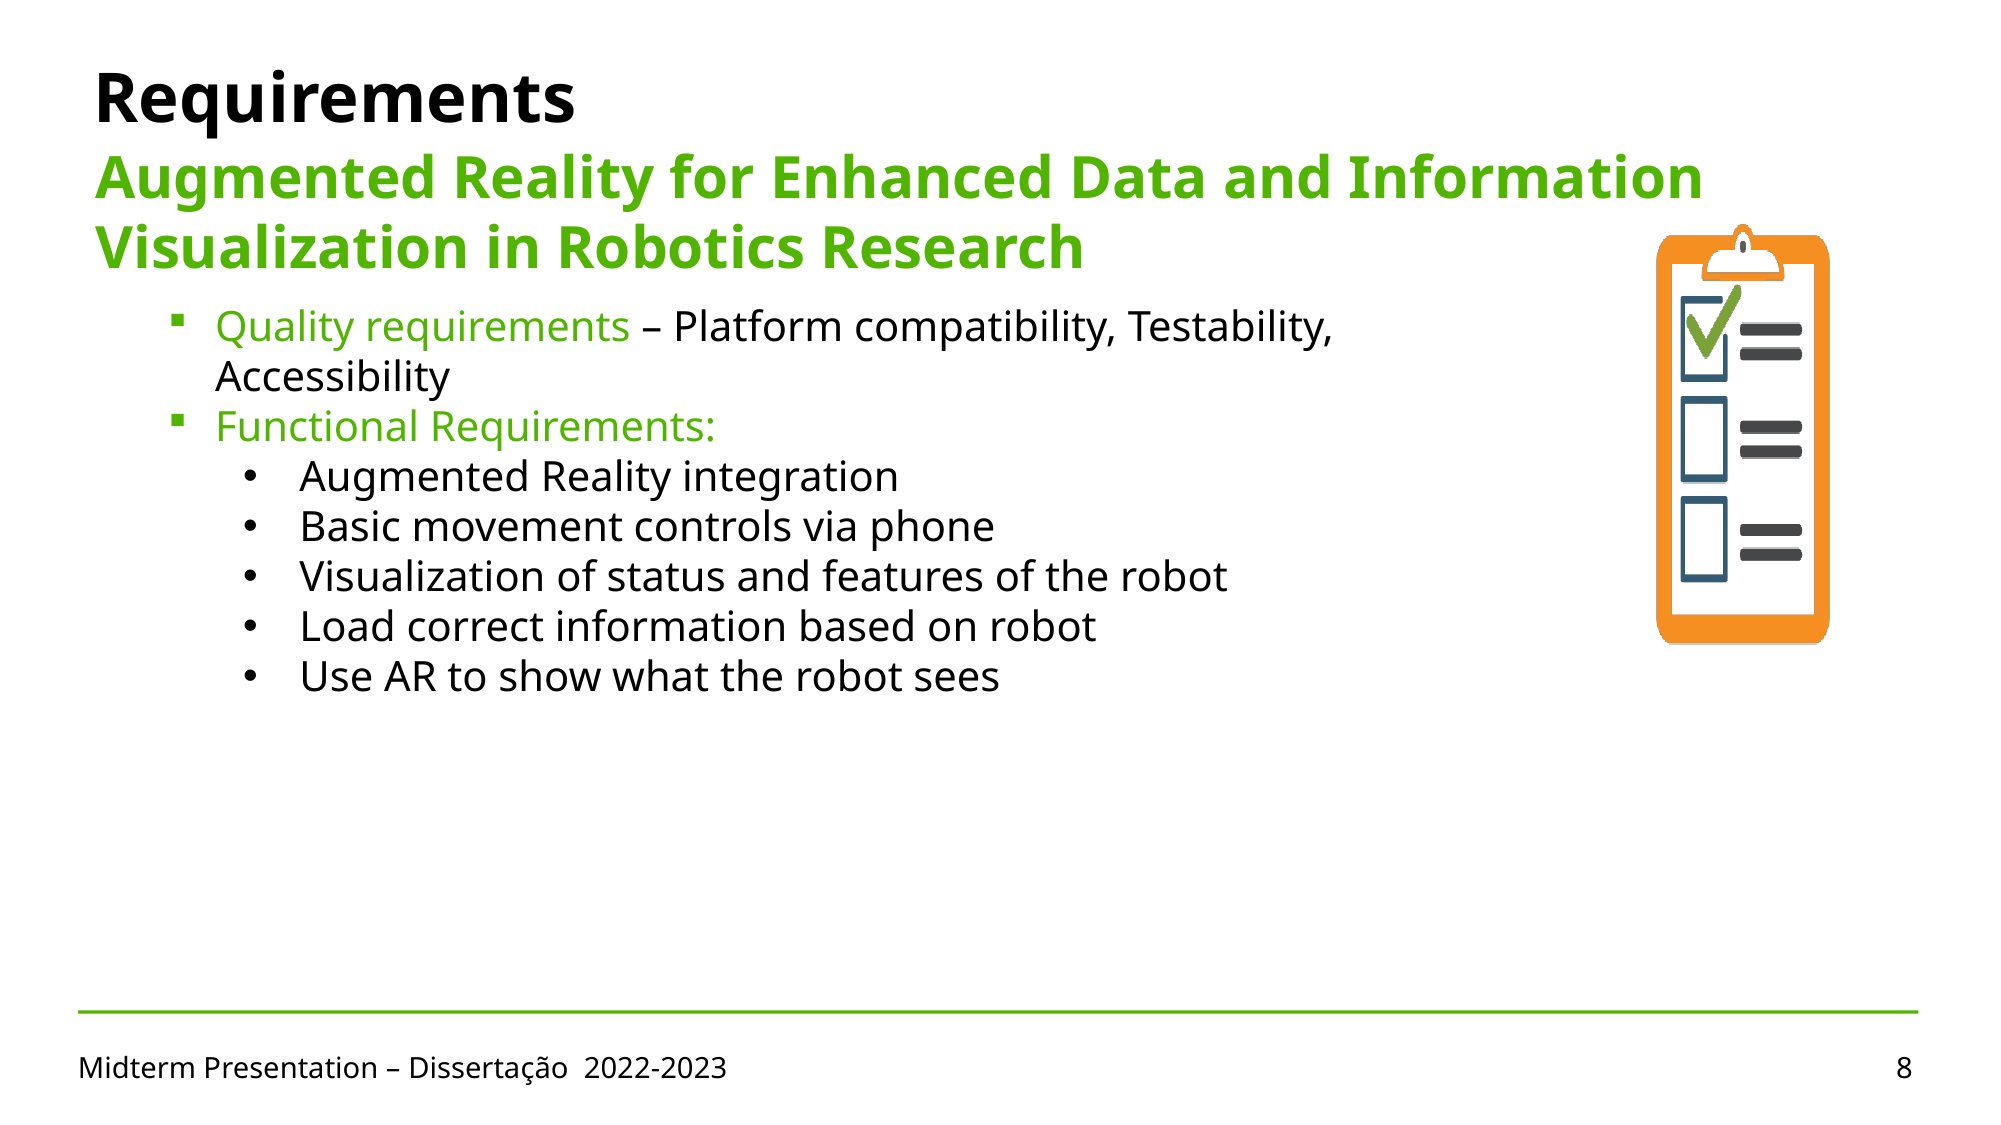

Requirements
Augmented Reality for Enhanced Data and Information Visualization in Robotics Research
Quality requirements – Platform compatibility, Testability, Accessibility
Functional Requirements:
Augmented Reality integration
Basic movement controls via phone
Visualization of status and features of the robot
Load correct information based on robot
Use AR to show what the robot sees
Midterm Presentation – Dissertação 2022-2023